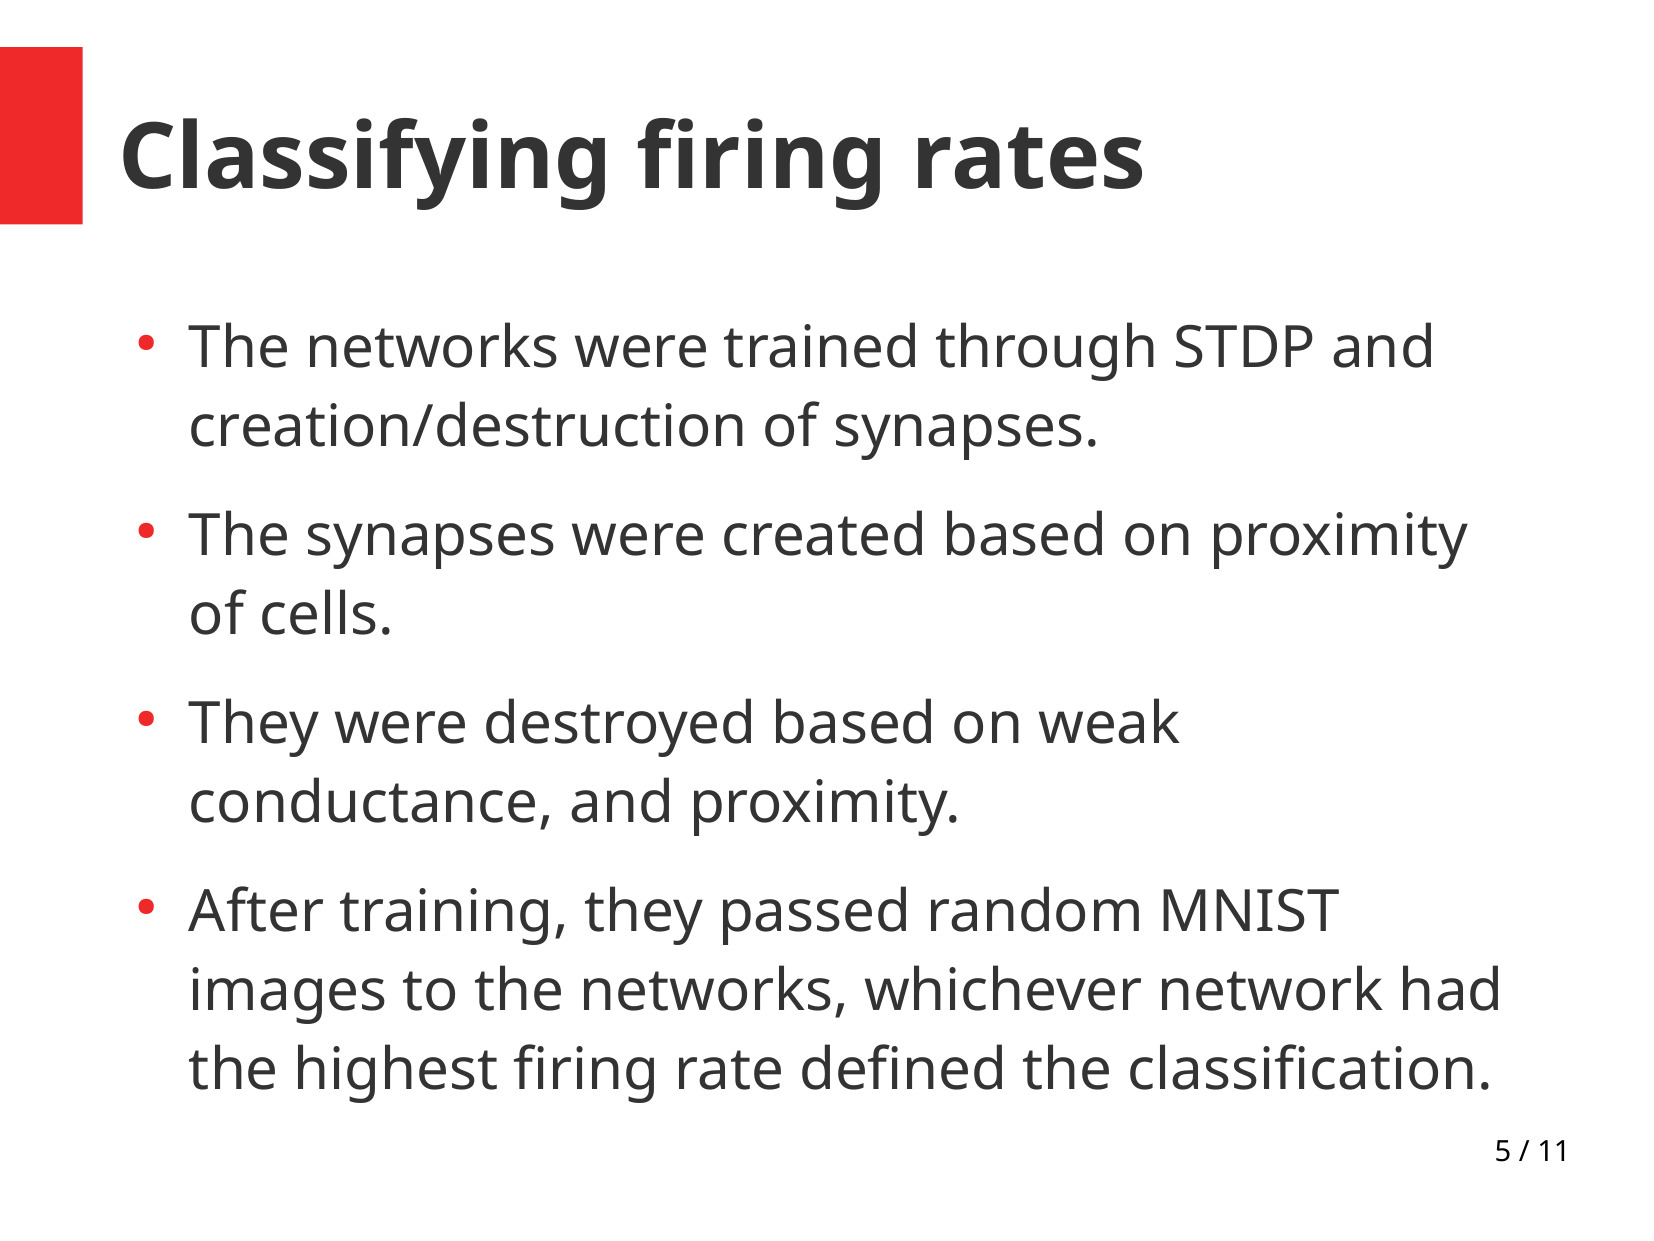

# Classifying firing rates
The networks were trained through STDP and creation/destruction of synapses.
The synapses were created based on proximity of cells.
They were destroyed based on weak conductance, and proximity.
After training, they passed random MNIST images to the networks, whichever network had the highest firing rate defined the classification.
5